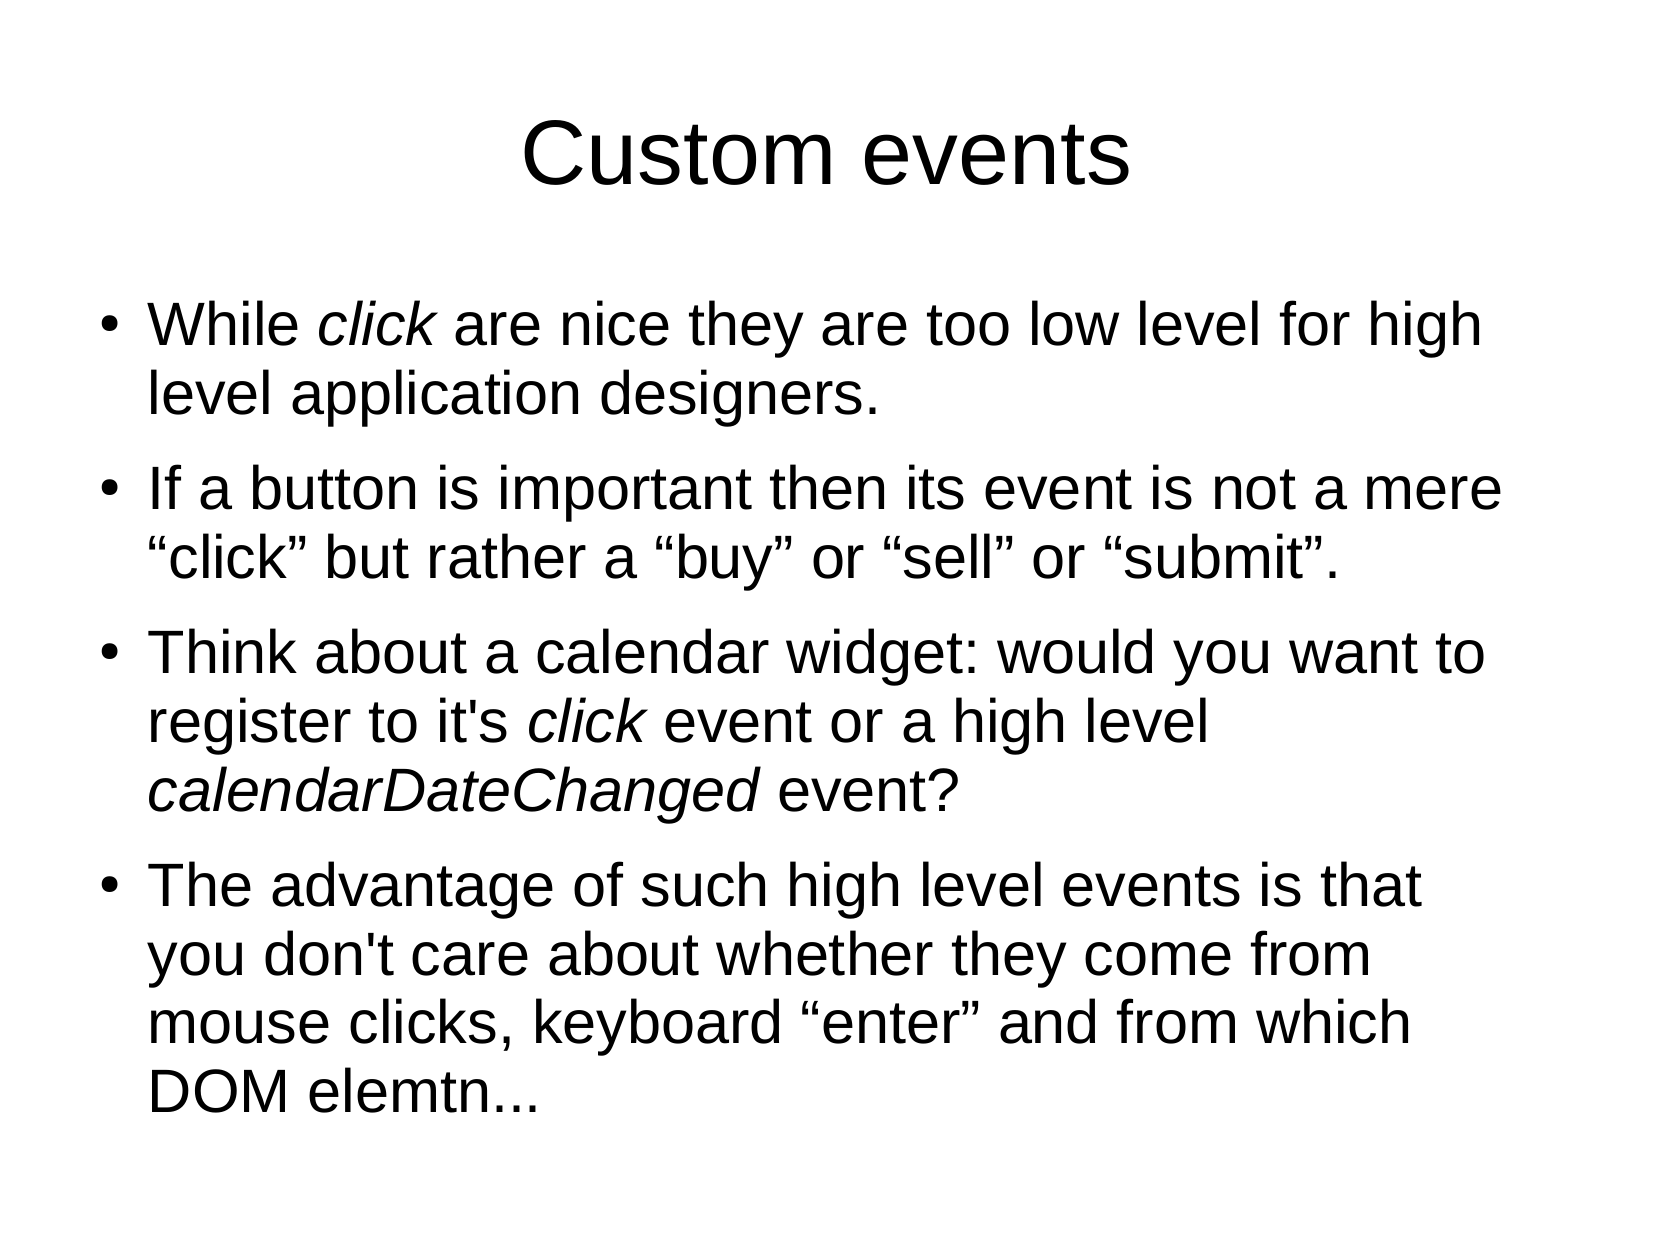

# Custom events
While click are nice they are too low level for high level application designers.
If a button is important then its event is not a mere “click” but rather a “buy” or “sell” or “submit”.
Think about a calendar widget: would you want to register to it's click event or a high level calendarDateChanged event?
The advantage of such high level events is that you don't care about whether they come from mouse clicks, keyboard “enter” and from which DOM elemtn...